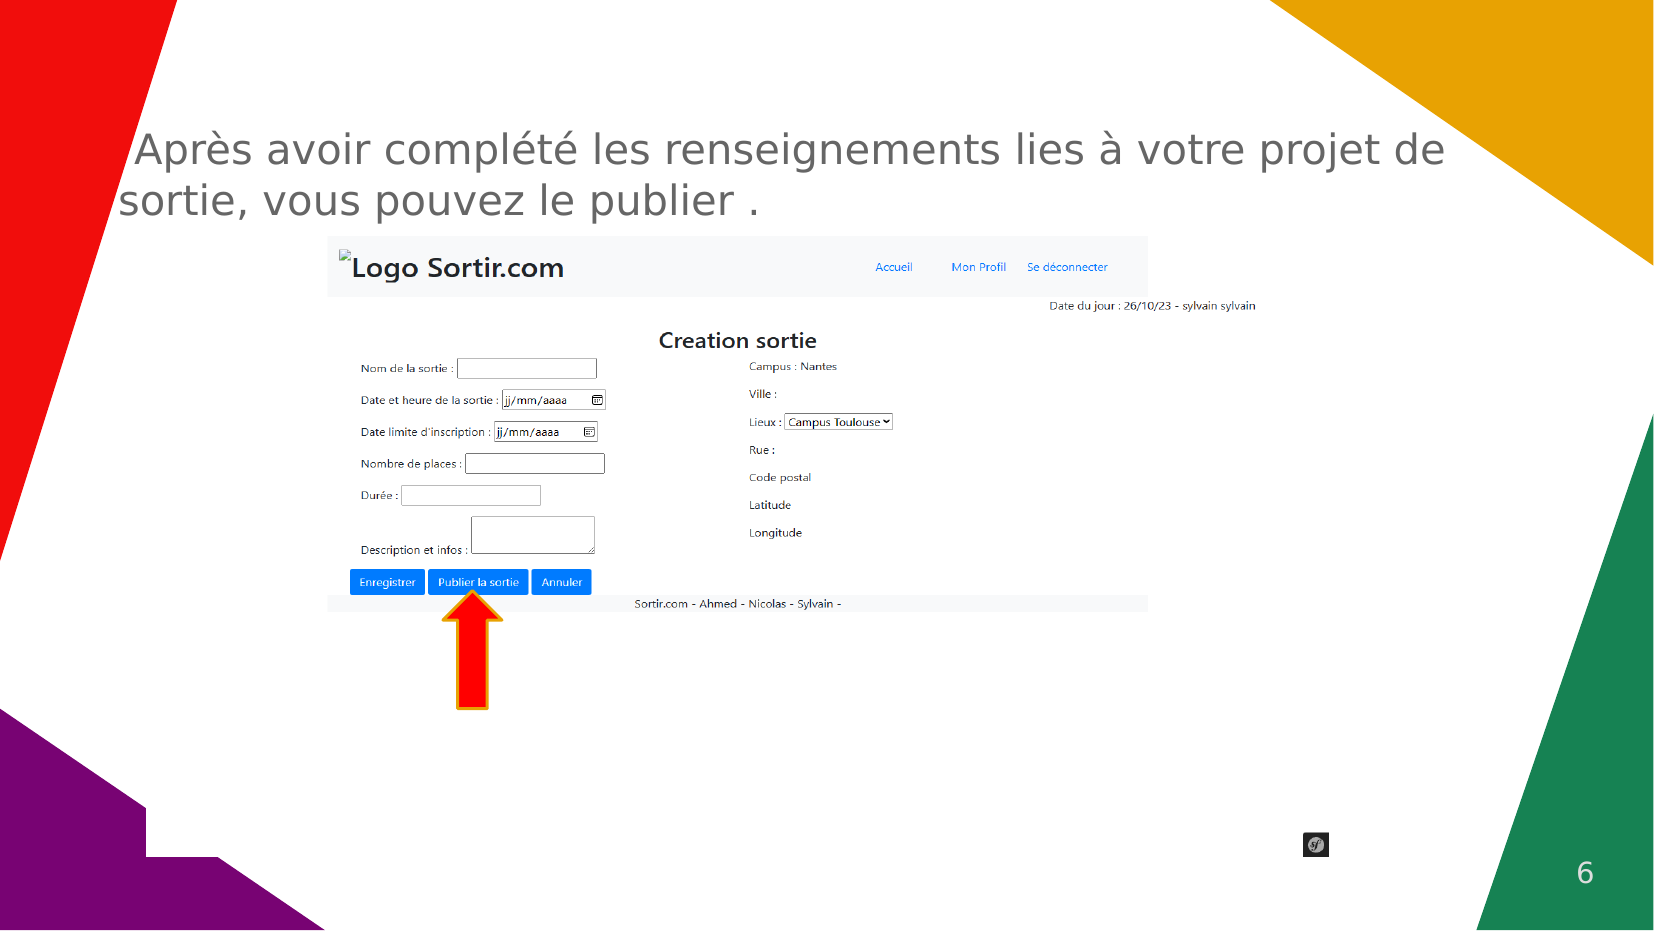

# Après avoir complété les renseignements lies à votre projet de sortie, vous pouvez le publier .
6